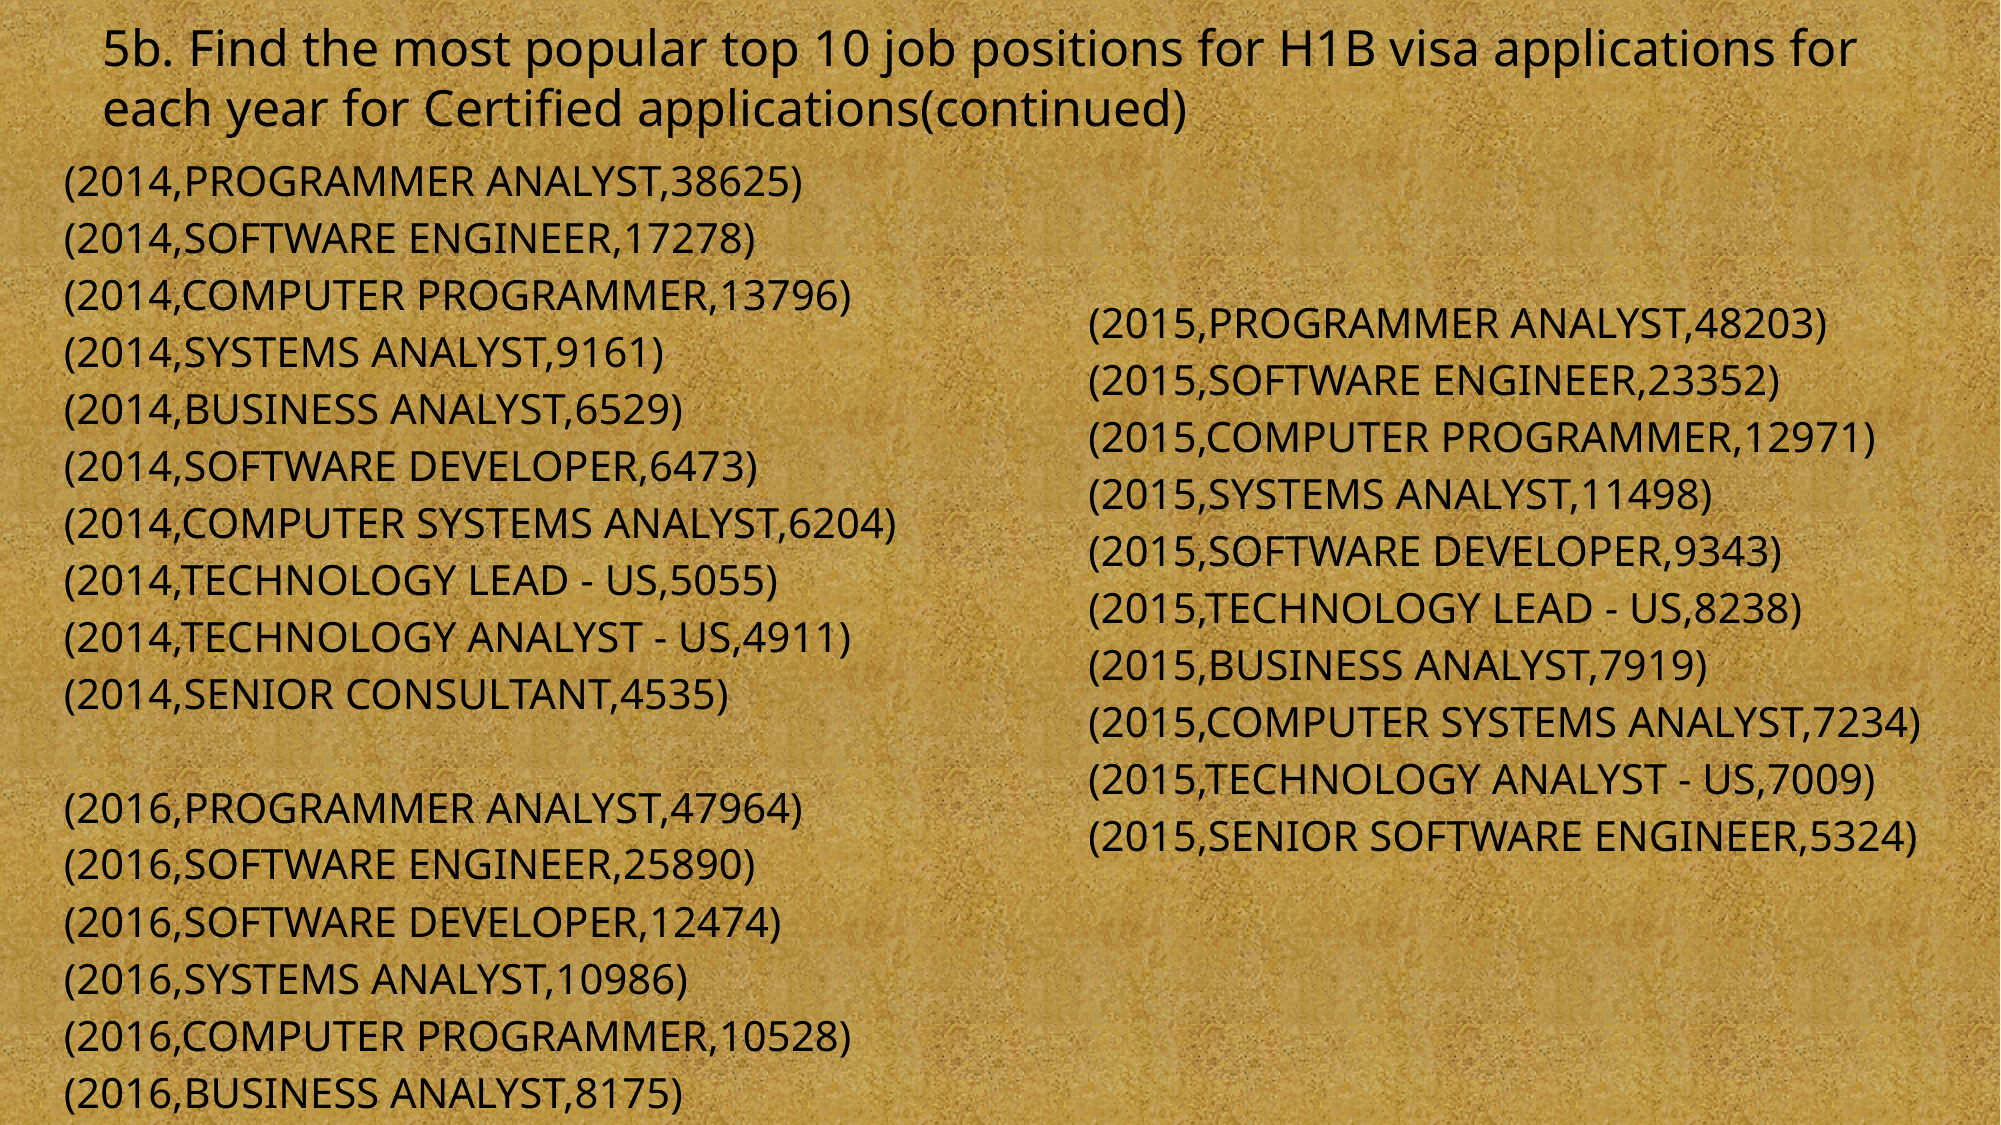

# 5b. Find the most popular top 10 job positions for H1B visa applications for each year for Certified applications(continued)
(2014,PROGRAMMER ANALYST,38625)
(2014,SOFTWARE ENGINEER,17278)
(2014,COMPUTER PROGRAMMER,13796)
(2014,SYSTEMS ANALYST,9161)
(2014,BUSINESS ANALYST,6529)
(2014,SOFTWARE DEVELOPER,6473)
(2014,COMPUTER SYSTEMS ANALYST,6204)
(2014,TECHNOLOGY LEAD - US,5055)
(2014,TECHNOLOGY ANALYST - US,4911)
(2014,SENIOR CONSULTANT,4535)
(2016,PROGRAMMER ANALYST,47964)
(2016,SOFTWARE ENGINEER,25890)
(2016,SOFTWARE DEVELOPER,12474)
(2016,SYSTEMS ANALYST,10986)
(2016,COMPUTER PROGRAMMER,10528)
(2016,BUSINESS ANALYST,8175)
(2016,COMPUTER SYSTEMS ANALYST,6205)
(2016,DEVELOPER,5912)
(2016,SENIOR SOFTWARE ENGINEER,5630)
(2016,TECHNOLOGY LEAD - US,5405)
(2015,PROGRAMMER ANALYST,48203)
(2015,SOFTWARE ENGINEER,23352)
(2015,COMPUTER PROGRAMMER,12971)
(2015,SYSTEMS ANALYST,11498)
(2015,SOFTWARE DEVELOPER,9343)
(2015,TECHNOLOGY LEAD - US,8238)
(2015,BUSINESS ANALYST,7919)
(2015,COMPUTER SYSTEMS ANALYST,7234)
(2015,TECHNOLOGY ANALYST - US,7009)
(2015,SENIOR SOFTWARE ENGINEER,5324)